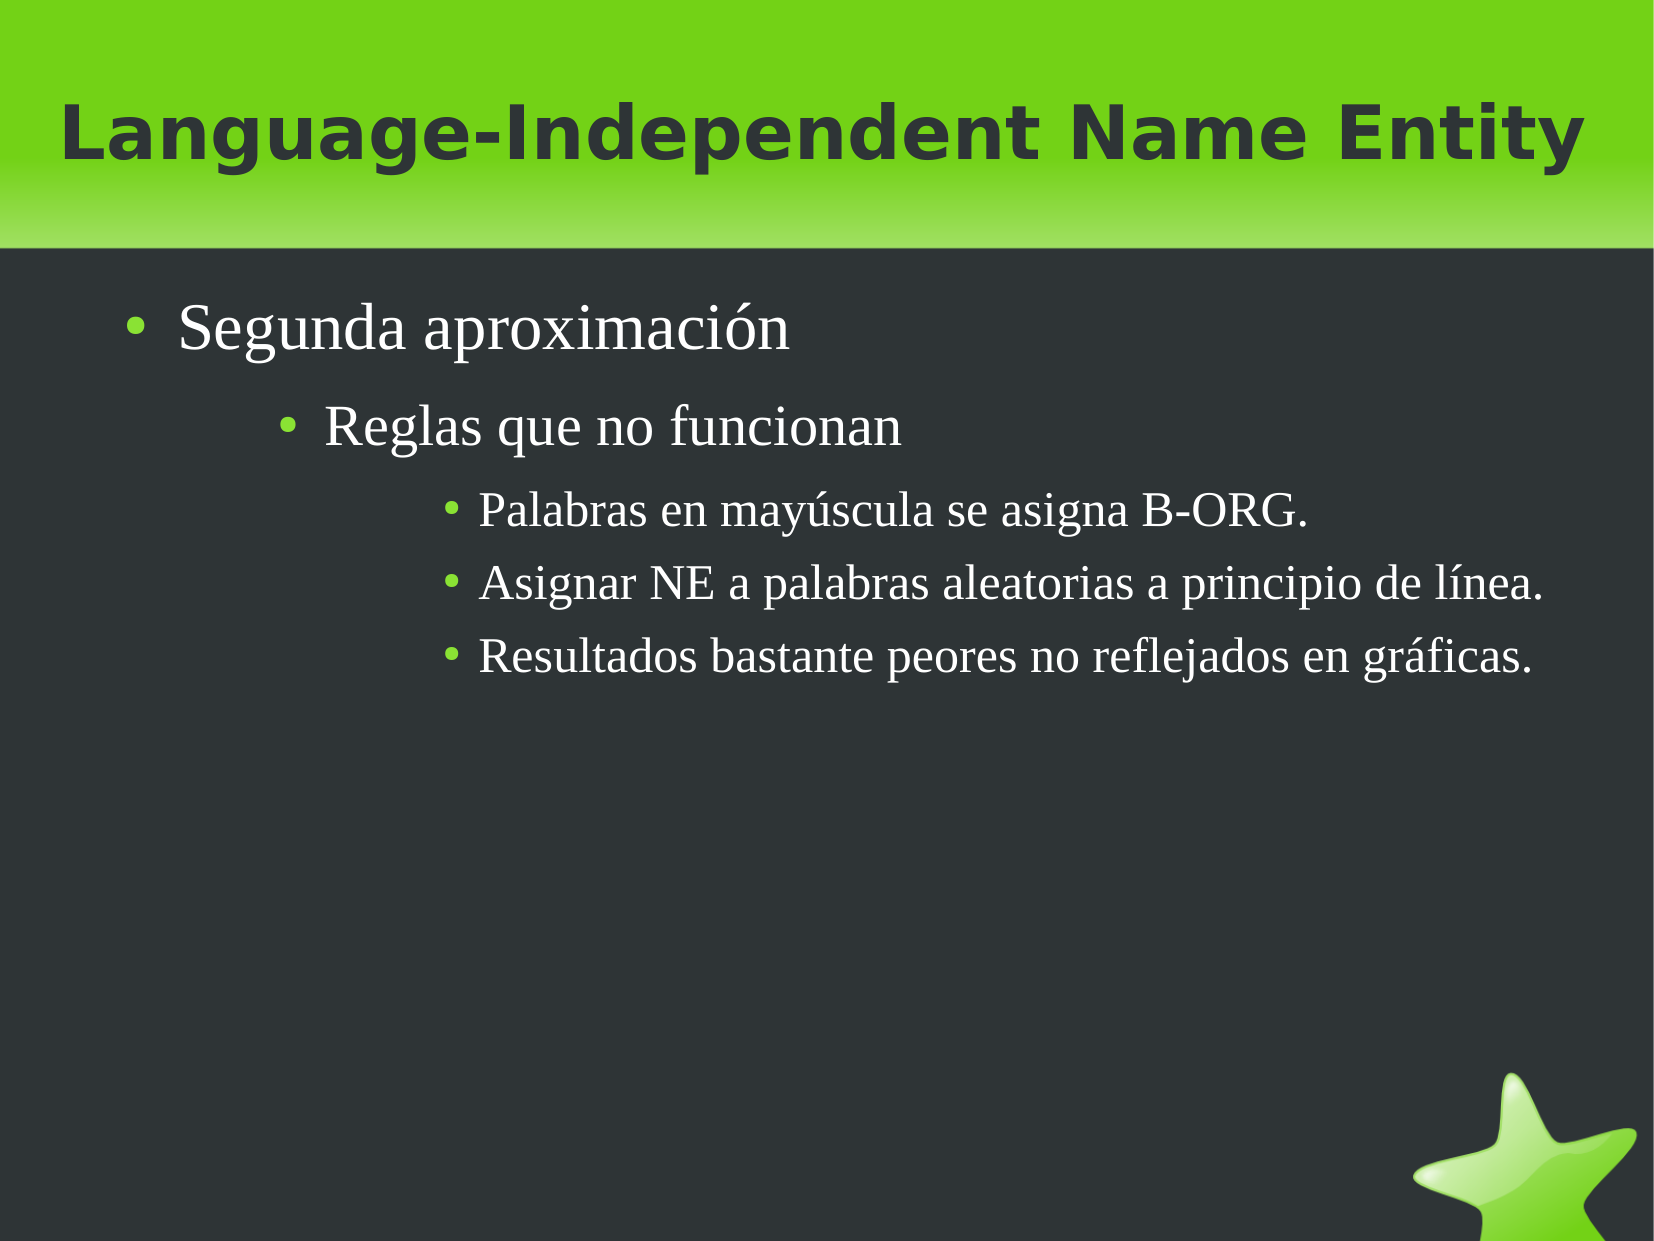

Language-Independent Name Entity
# Segunda aproximación
Reglas que no funcionan
Palabras en mayúscula se asigna B-ORG.
Asignar NE a palabras aleatorias a principio de línea.
Resultados bastante peores no reflejados en gráficas.